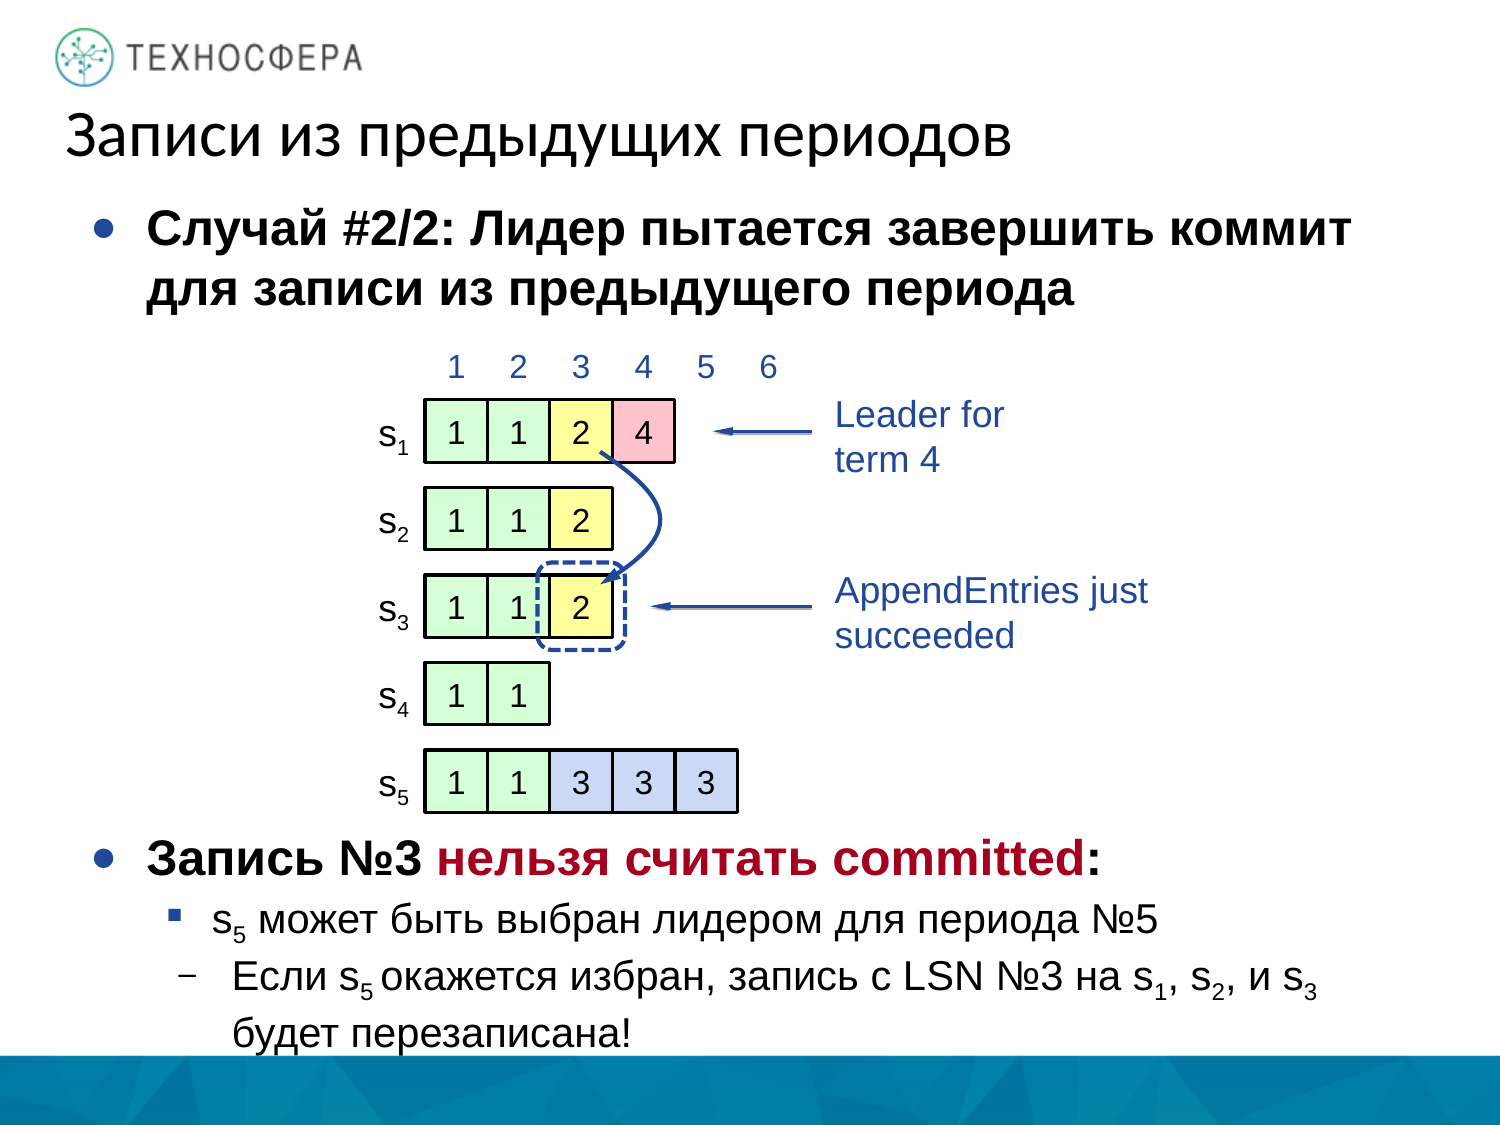

Записи из предыдущих периодов
# Случай #2/2: Лидер пытается завершить коммит для записи из предыдущего периода
Запись №3 нельзя считать committed:
s5 может быть выбран лидером для периода №5
Если s5 окажется избран, запись с LSN №3 на s1, s2, и s3 будет перезаписана!
1
2
3
4
5
6
Leader for
term 4
1
1
2
4
s1
1
1
2
s2
AppendEntries just
succeeded
1
1
2
s3
1
1
s4
1
1
3
3
3
s5